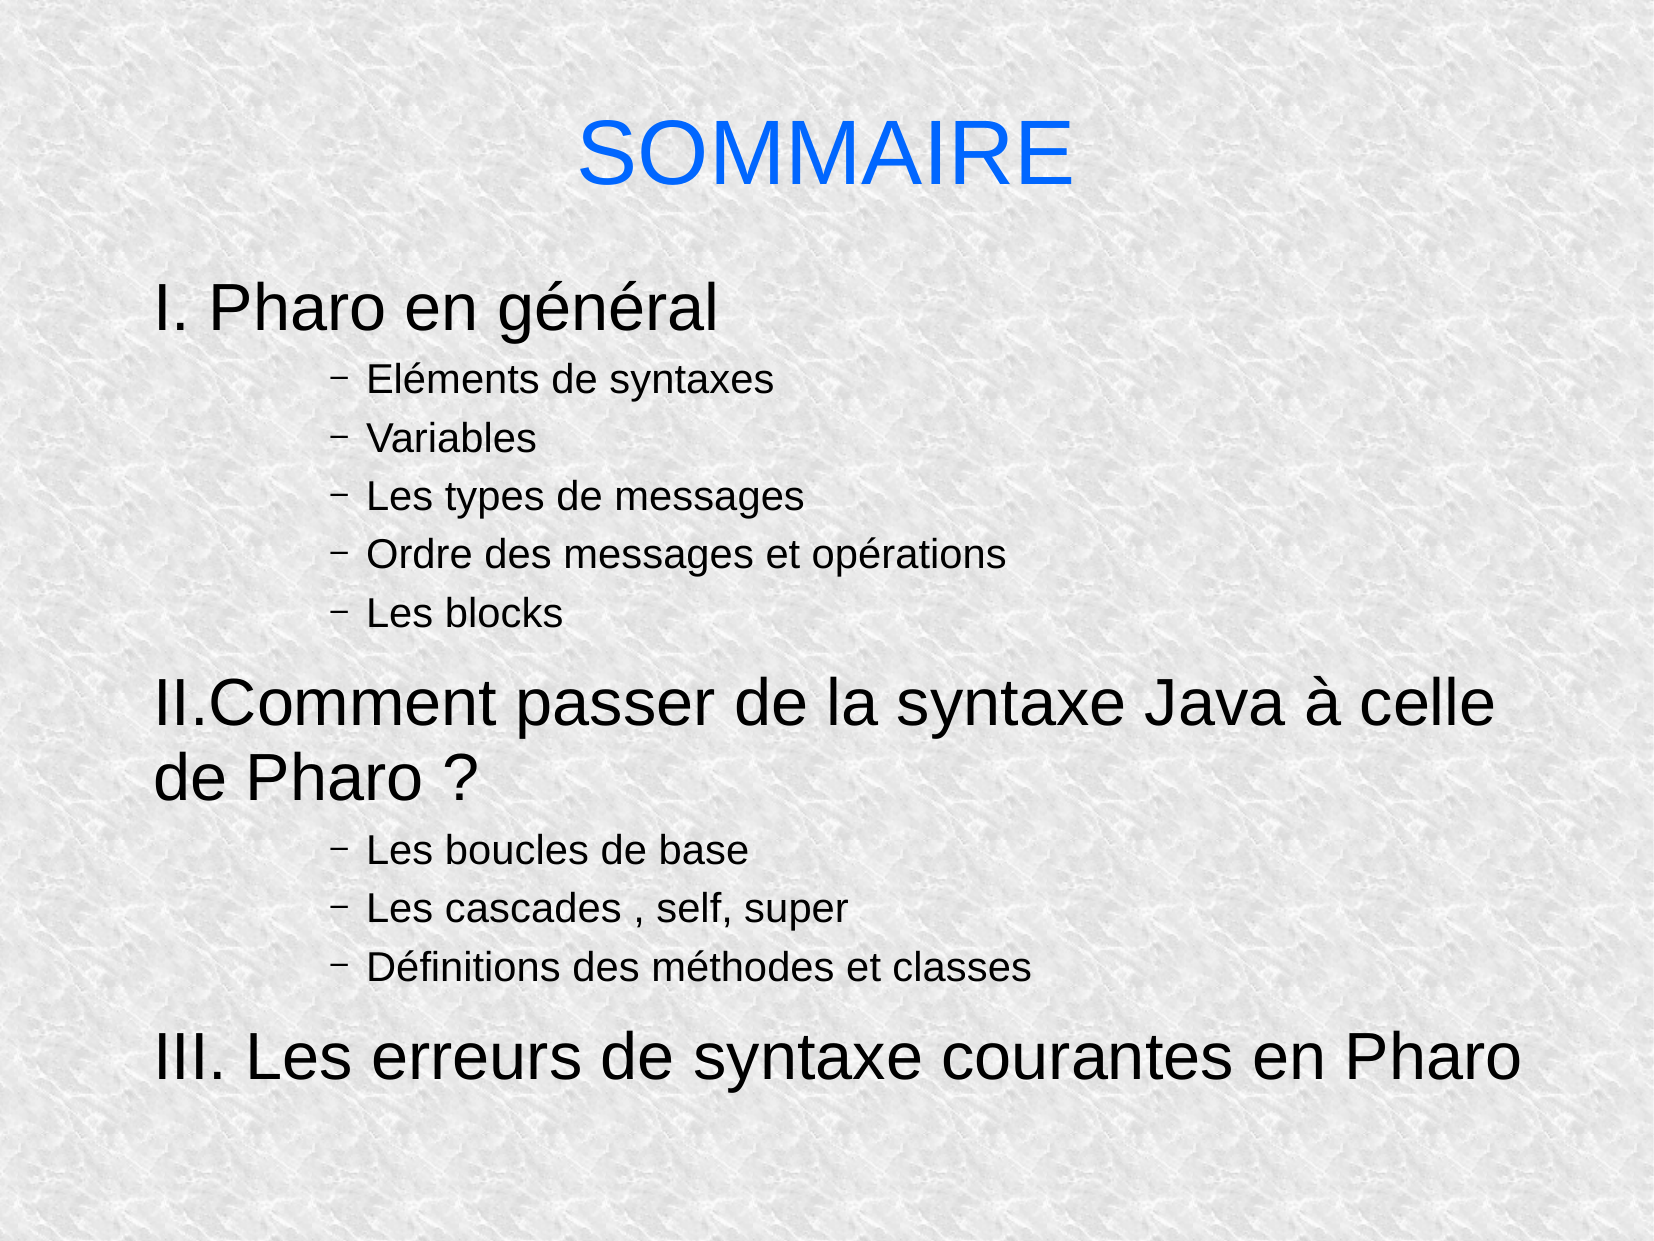

# SOMMAIRE
I. Pharo en général
Eléments de syntaxes
Variables
Les types de messages
Ordre des messages et opérations
Les blocks
II.Comment passer de la syntaxe Java à celle de Pharo ?
Les boucles de base
Les cascades , self, super
Définitions des méthodes et classes
III. Les erreurs de syntaxe courantes en Pharo